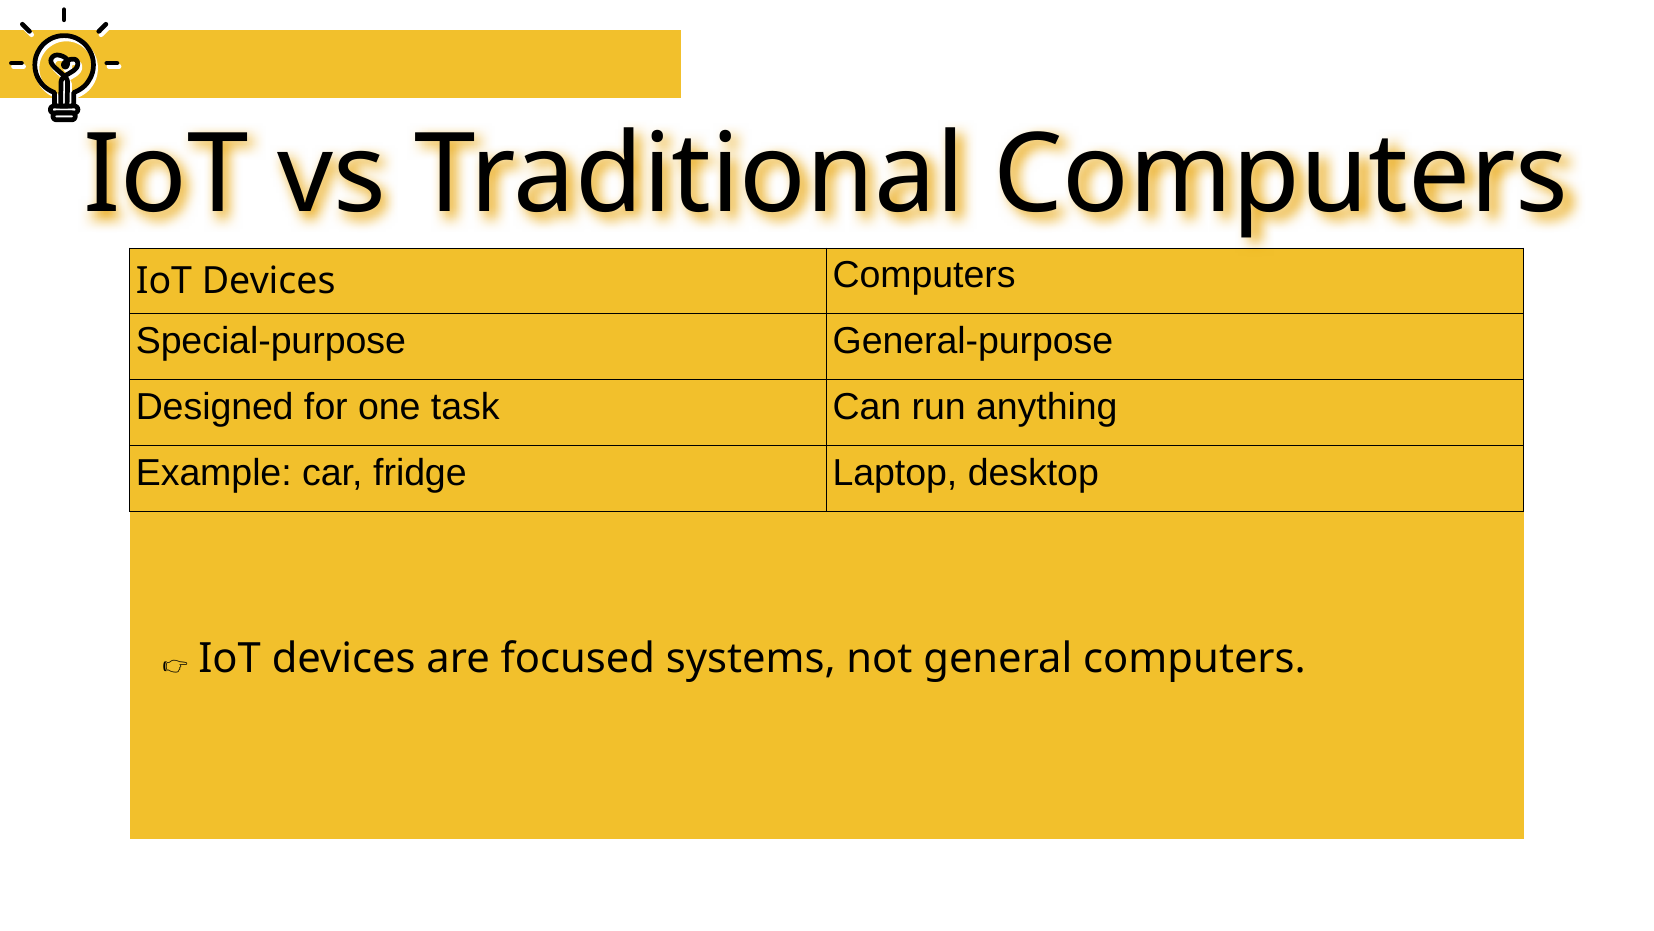

# IoT vs Traditional Computers
| IoT Devices | Computers |
| --- | --- |
| Special-purpose | General-purpose |
| Designed for one task | Can run anything |
| Example: car, fridge | Laptop, desktop |
👉 IoT devices are focused systems, not general computers.